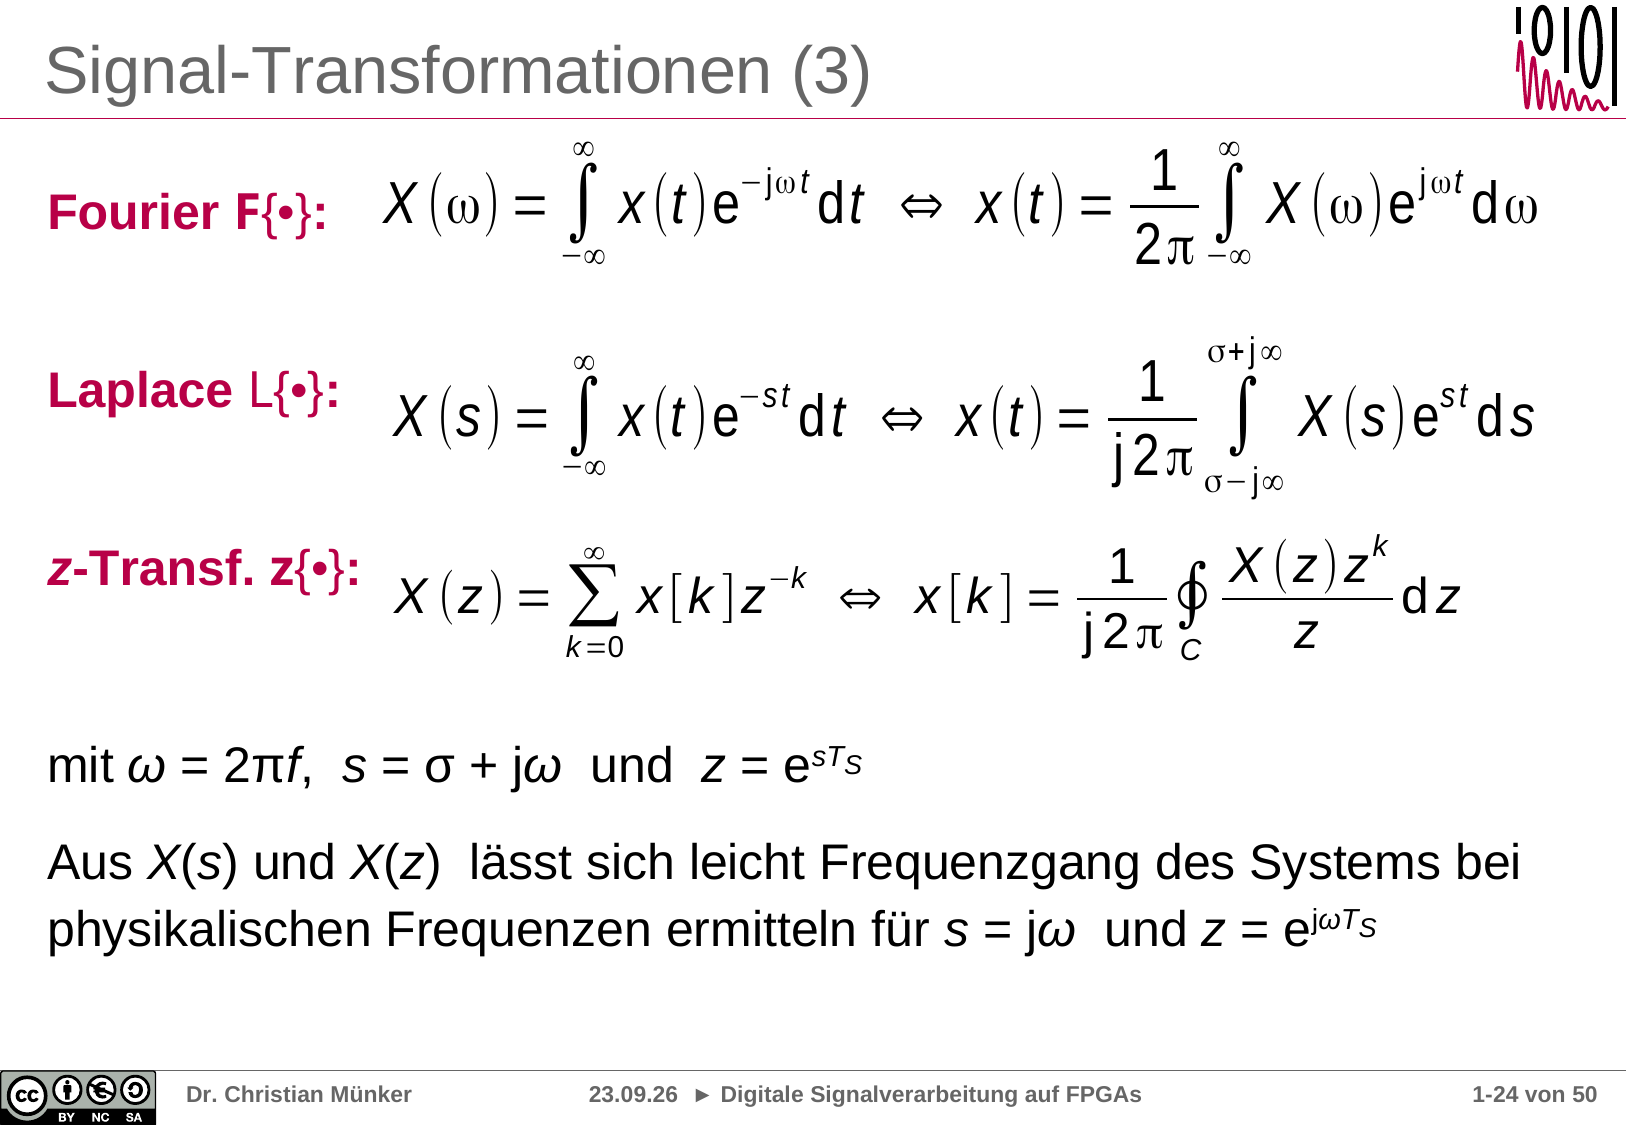

# Signal-Transformationen (3)
Fourier F{•}:
Laplace L{•}:
z-Transf. z{•}:
mit ω = 2πf, s = σ + jω und z = esTS
Aus X(s) und X(z) lässt sich leicht Frequenzgang des Systems bei physikalischen Frequenzen ermitteln für s = jω und z = ejωTS